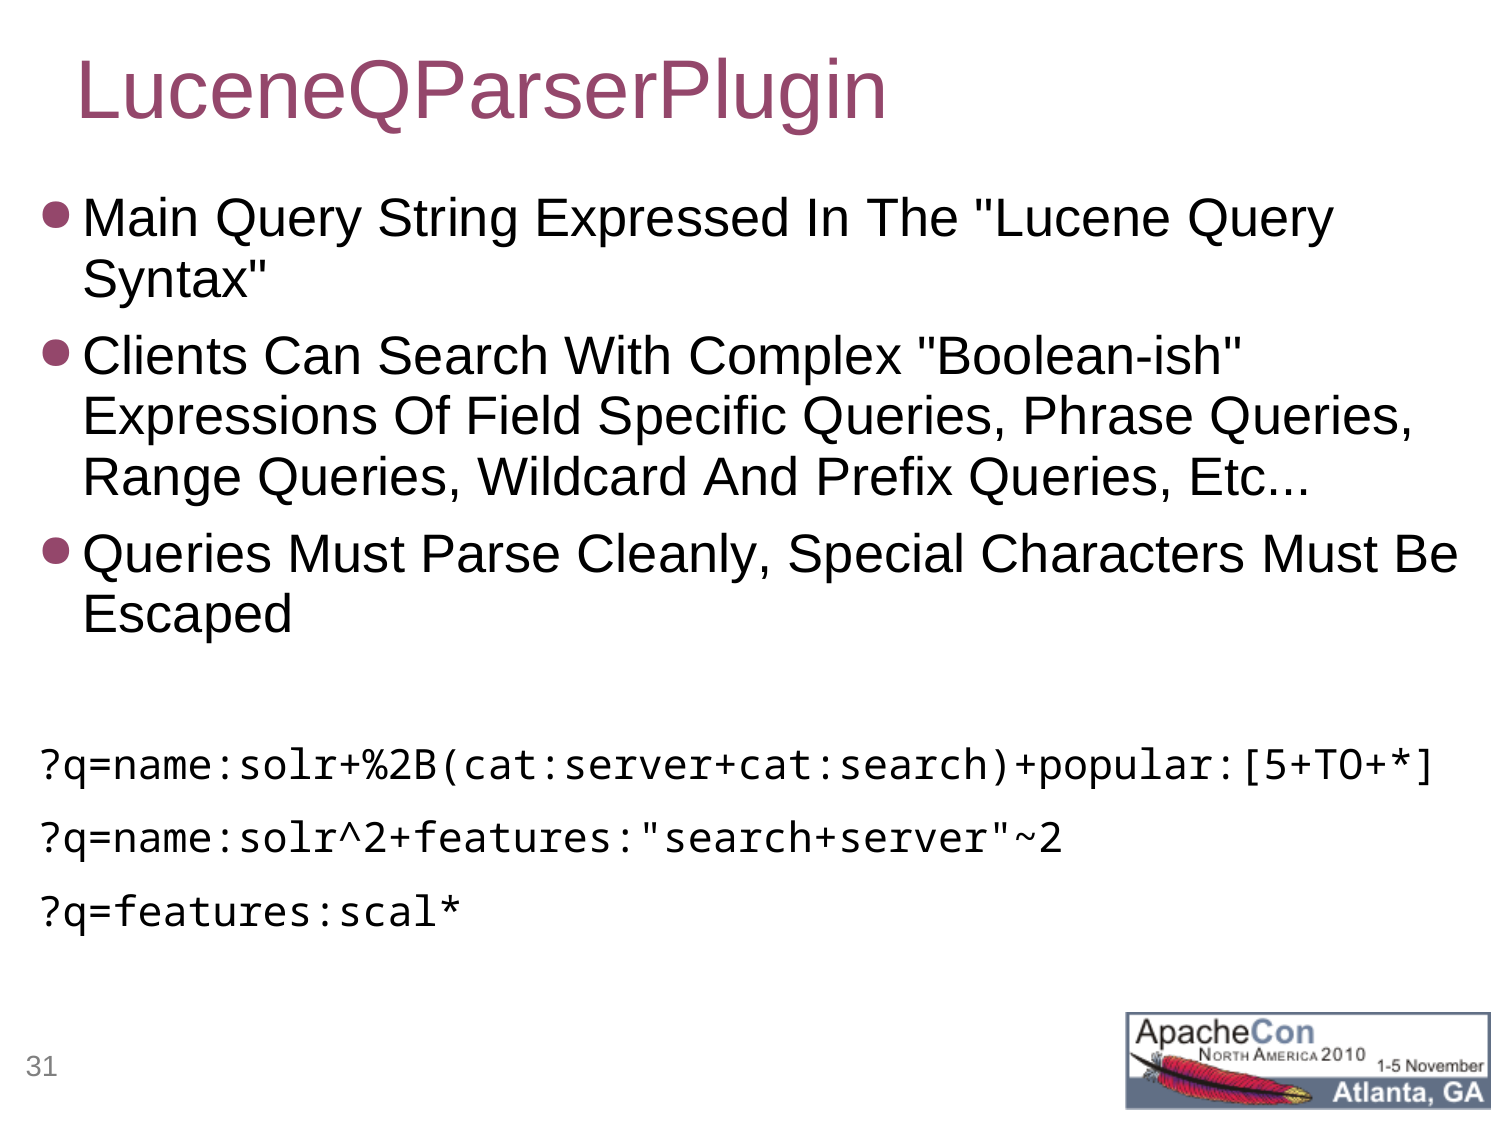

# LuceneQParserPlugin
Main Query String Expressed In The "Lucene Query Syntax"
Clients Can Search With Complex "Boolean-ish" Expressions Of Field Specific Queries, Phrase Queries, Range Queries, Wildcard And Prefix Queries, Etc...
Queries Must Parse Cleanly, Special Characters Must Be Escaped
?q=name:solr+%2B(cat:server+cat:search)+popular:[5+TO+*]
?q=name:solr^2+features:"search+server"~2
?q=features:scal*
31